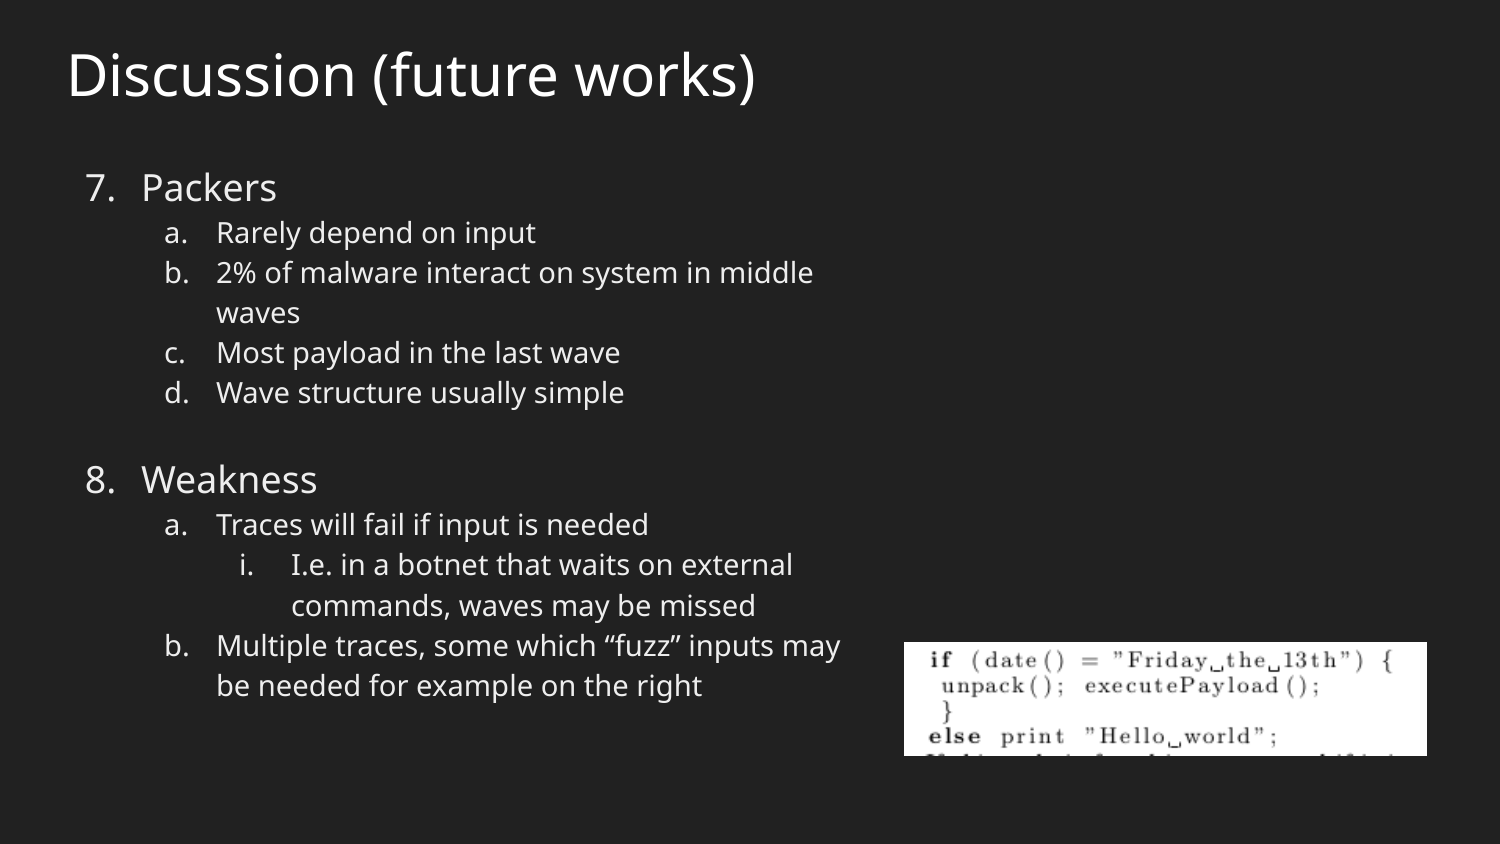

# Discussion (future works)
Packers
Rarely depend on input
2% of malware interact on system in middle waves
Most payload in the last wave
Wave structure usually simple
Weakness
Traces will fail if input is needed
I.e. in a botnet that waits on external commands, waves may be missed
Multiple traces, some which “fuzz” inputs may be needed for example on the right